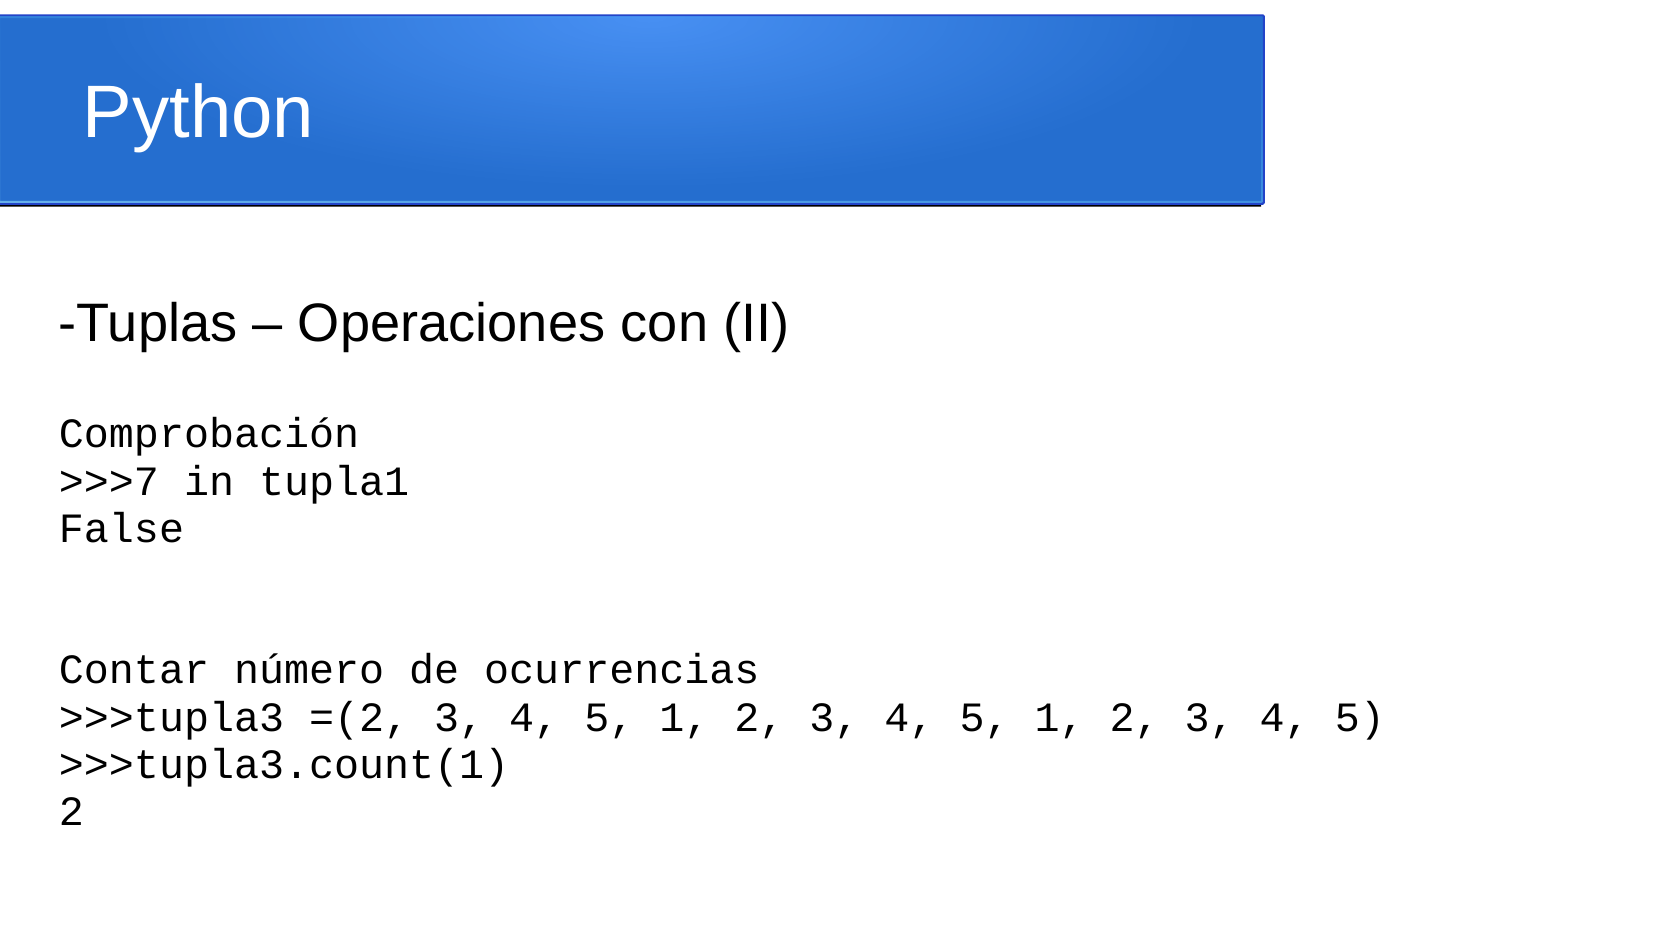

a =(1,”b”,true)
a[0]
1
a[2]
true
# Python
-Tuplas – Operaciones con (II)
Comprobación
>>>7 in tupla1
False
Contar número de ocurrencias
>>>tupla3 =(2, 3, 4, 5, 1, 2, 3, 4, 5, 1, 2, 3, 4, 5)
>>>tupla3.count(1)
2